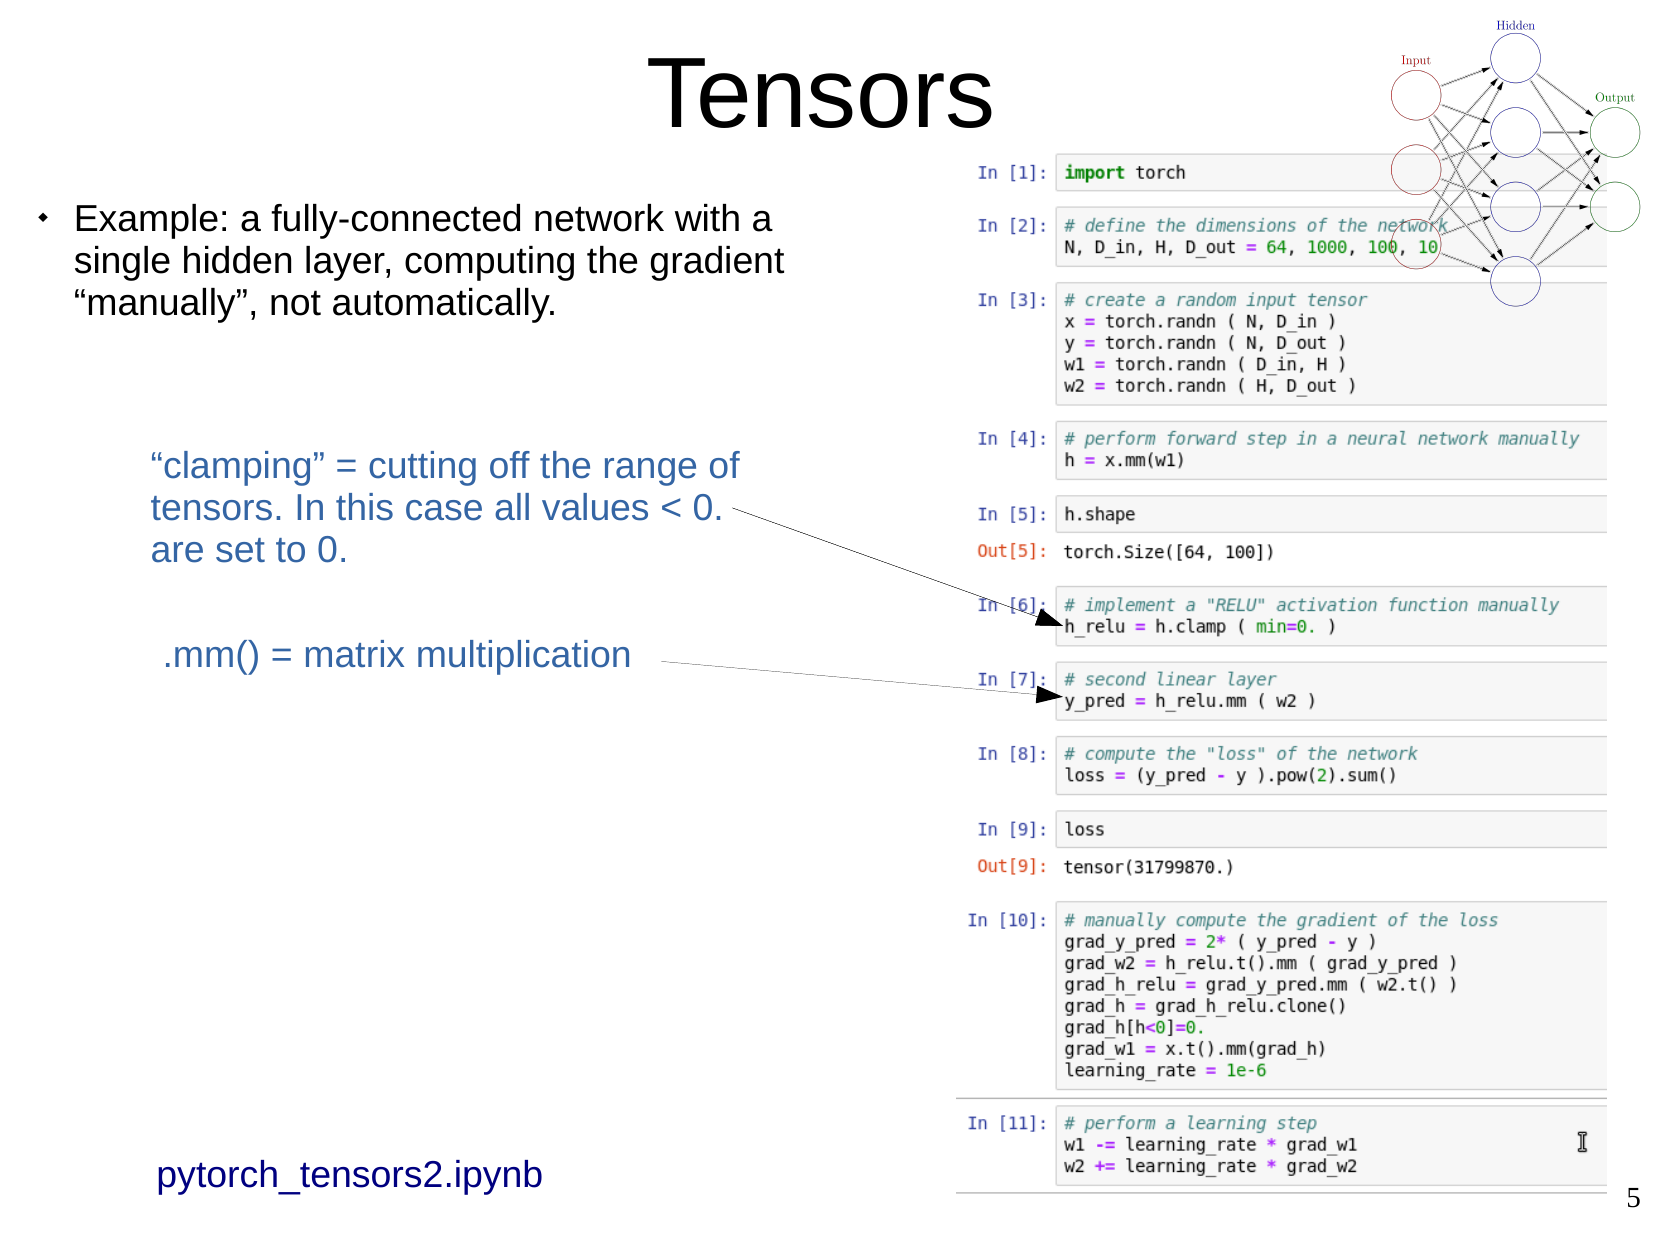

Tensors
Example: a fully-connected network with a
single hidden layer, computing the gradient
“manually”, not automatically.
“clamping” = cutting off the range of tensors. In this case all values < 0. are set to 0.
.mm() = matrix multiplication
pytorch_tensors2.ipynb